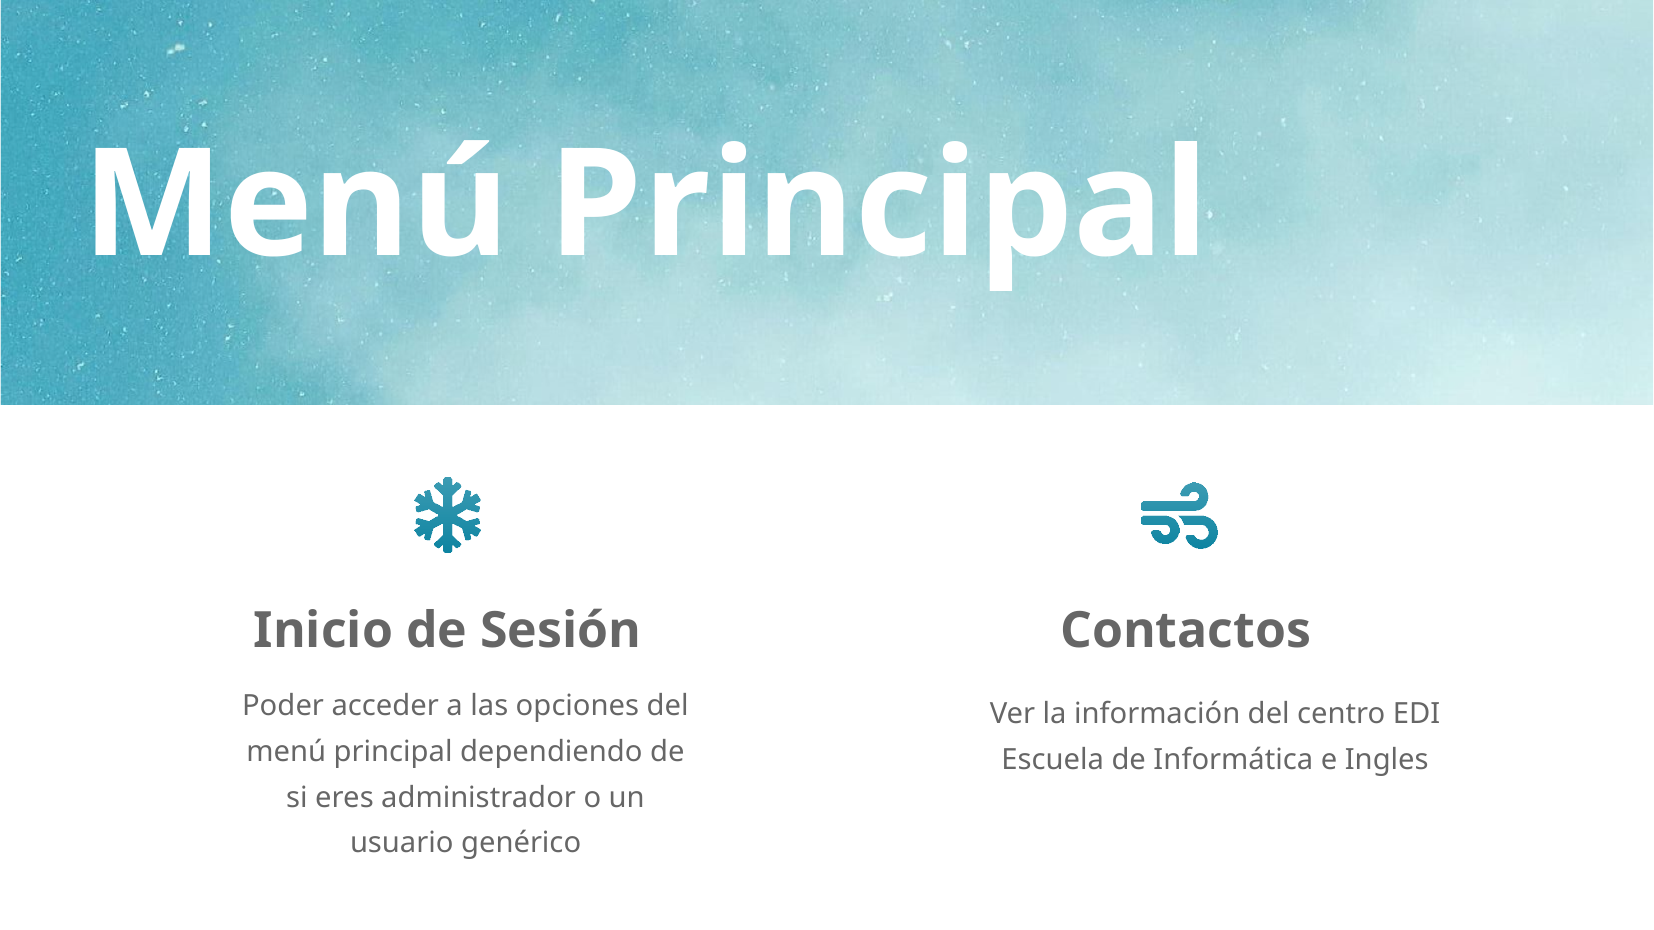

# Menú Principal
Inicio de Sesión
Contactos
Poder acceder a las opciones del menú principal dependiendo de si eres administrador o un usuario genérico
Ver la información del centro EDI Escuela de Informática e Ingles